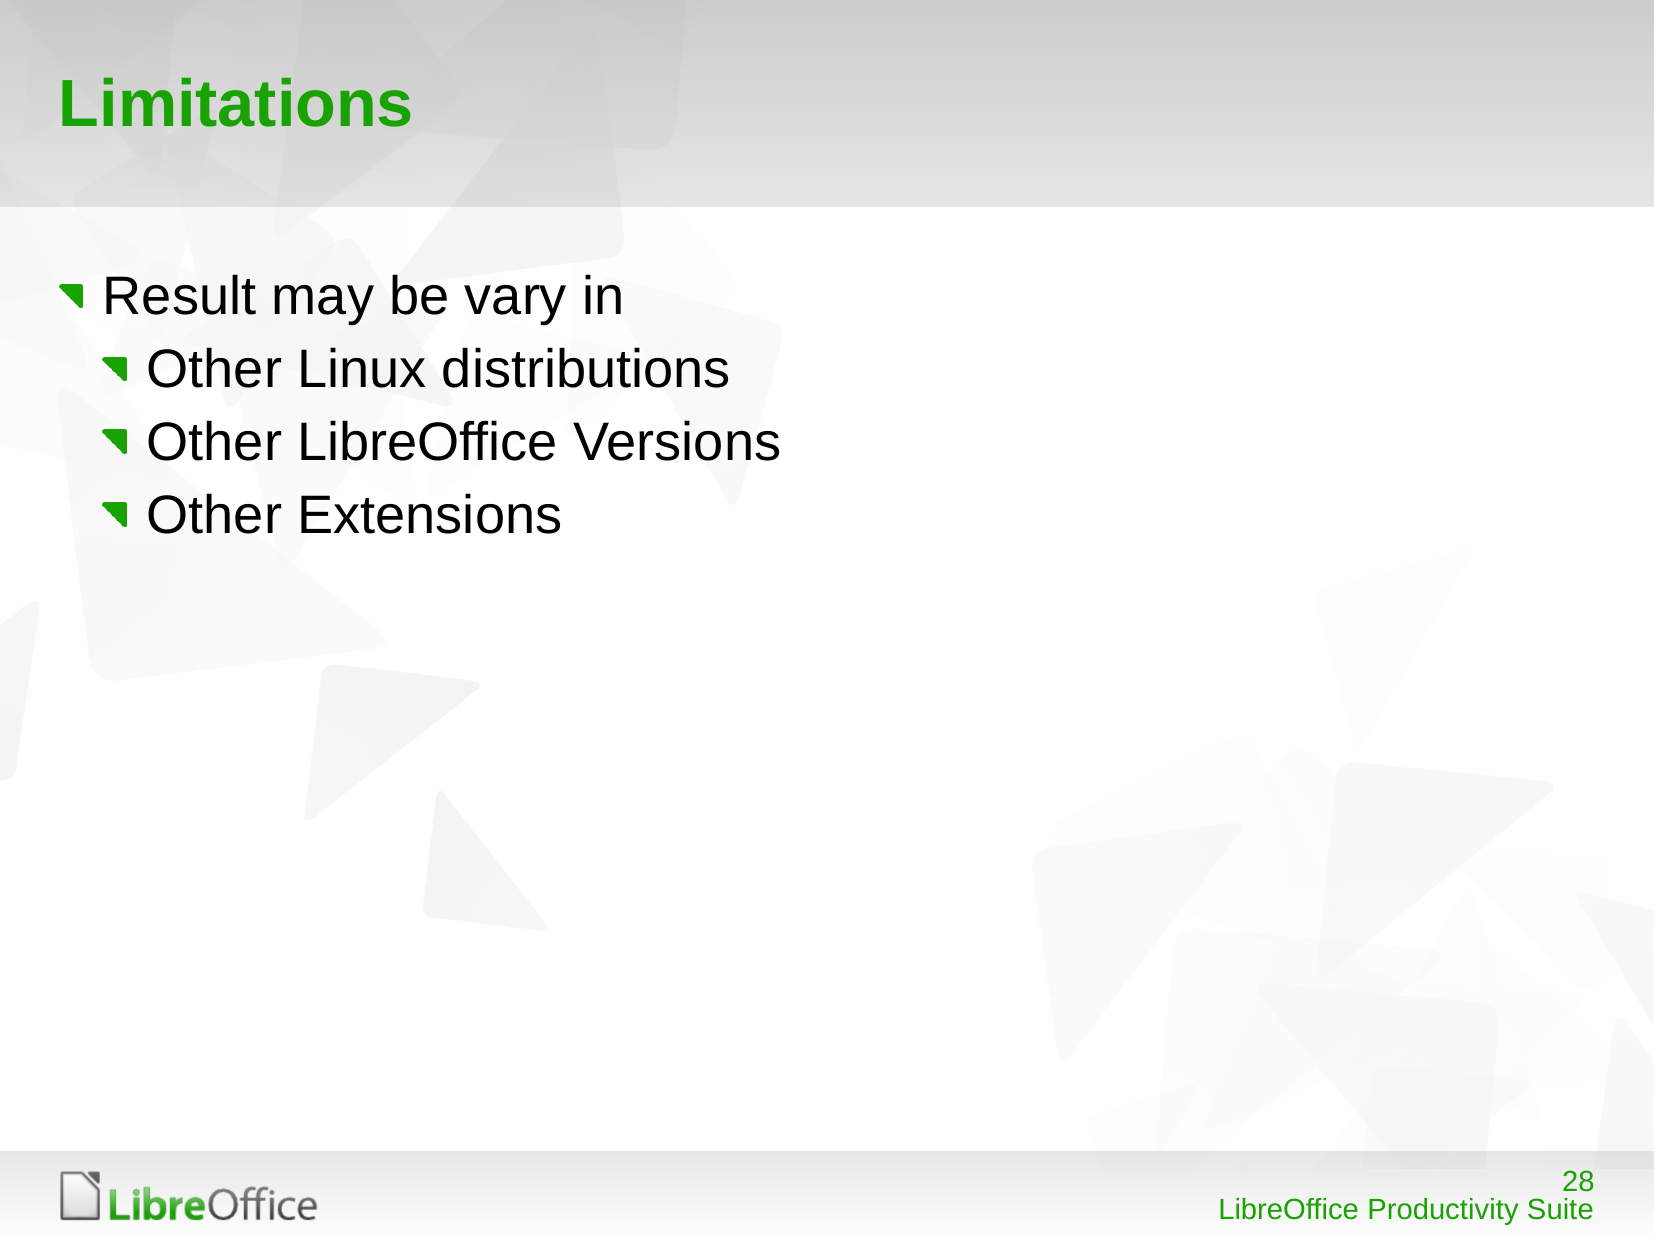

# Limitations
Result may be vary in
Other Linux distributions
Other LibreOffice Versions
Other Extensions
28
LibreOffice Productivity Suite